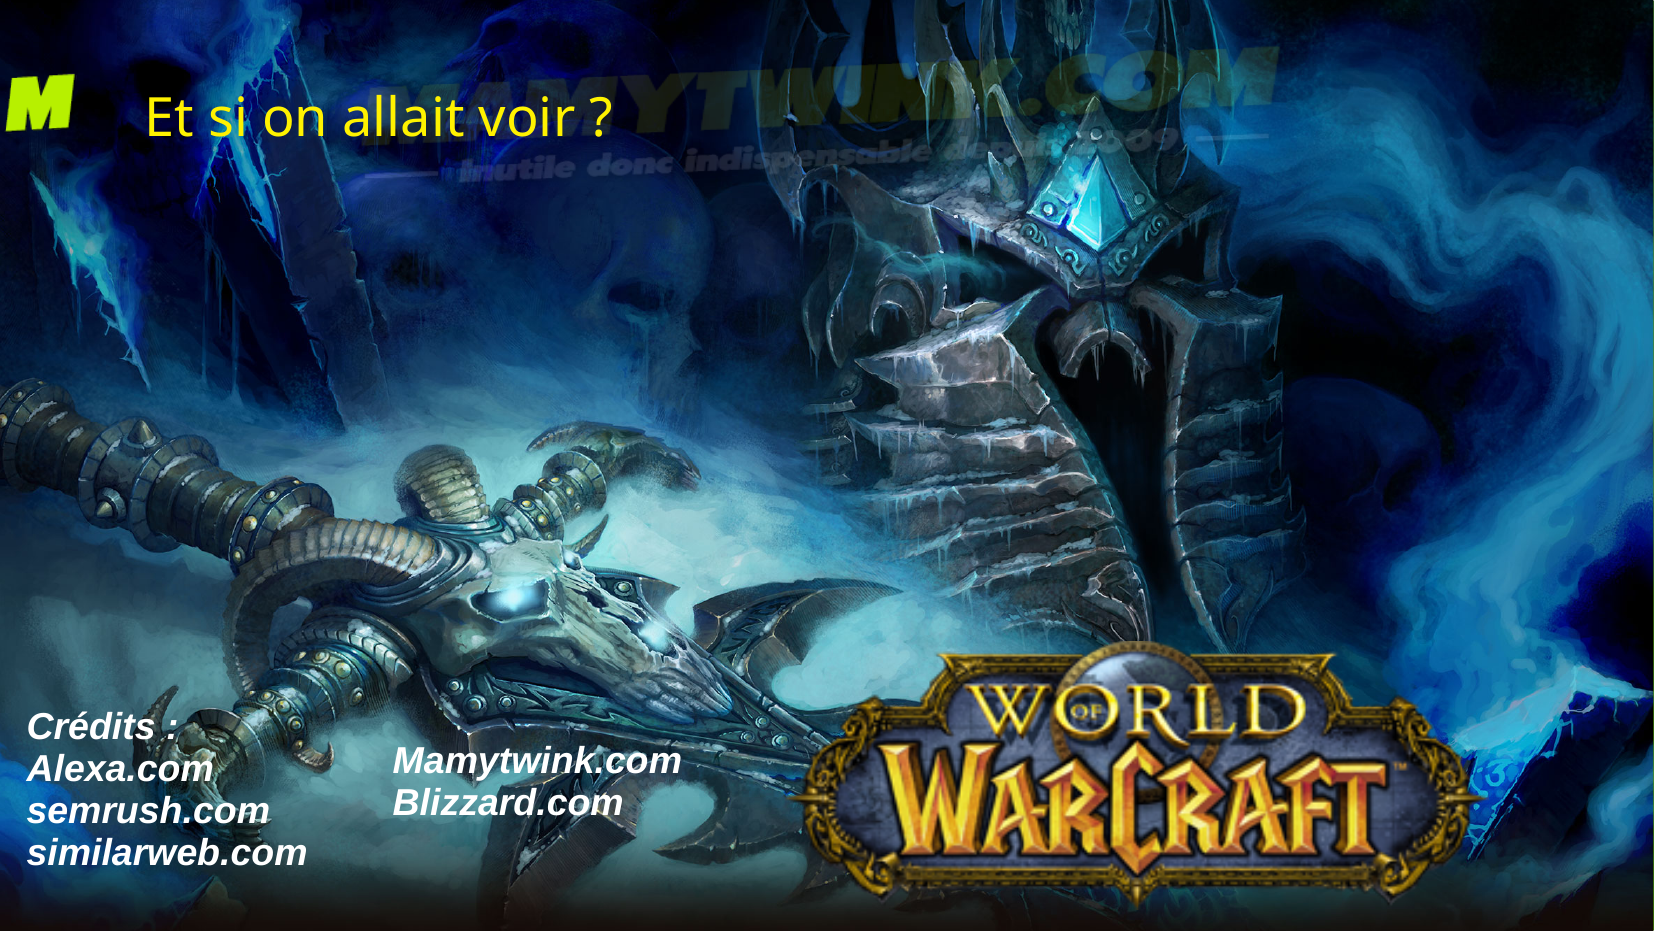

Et si on allait voir ?
Crédits :
Alexa.com
semrush.com
similarweb.com
Mamytwink.com
Blizzard.com
8